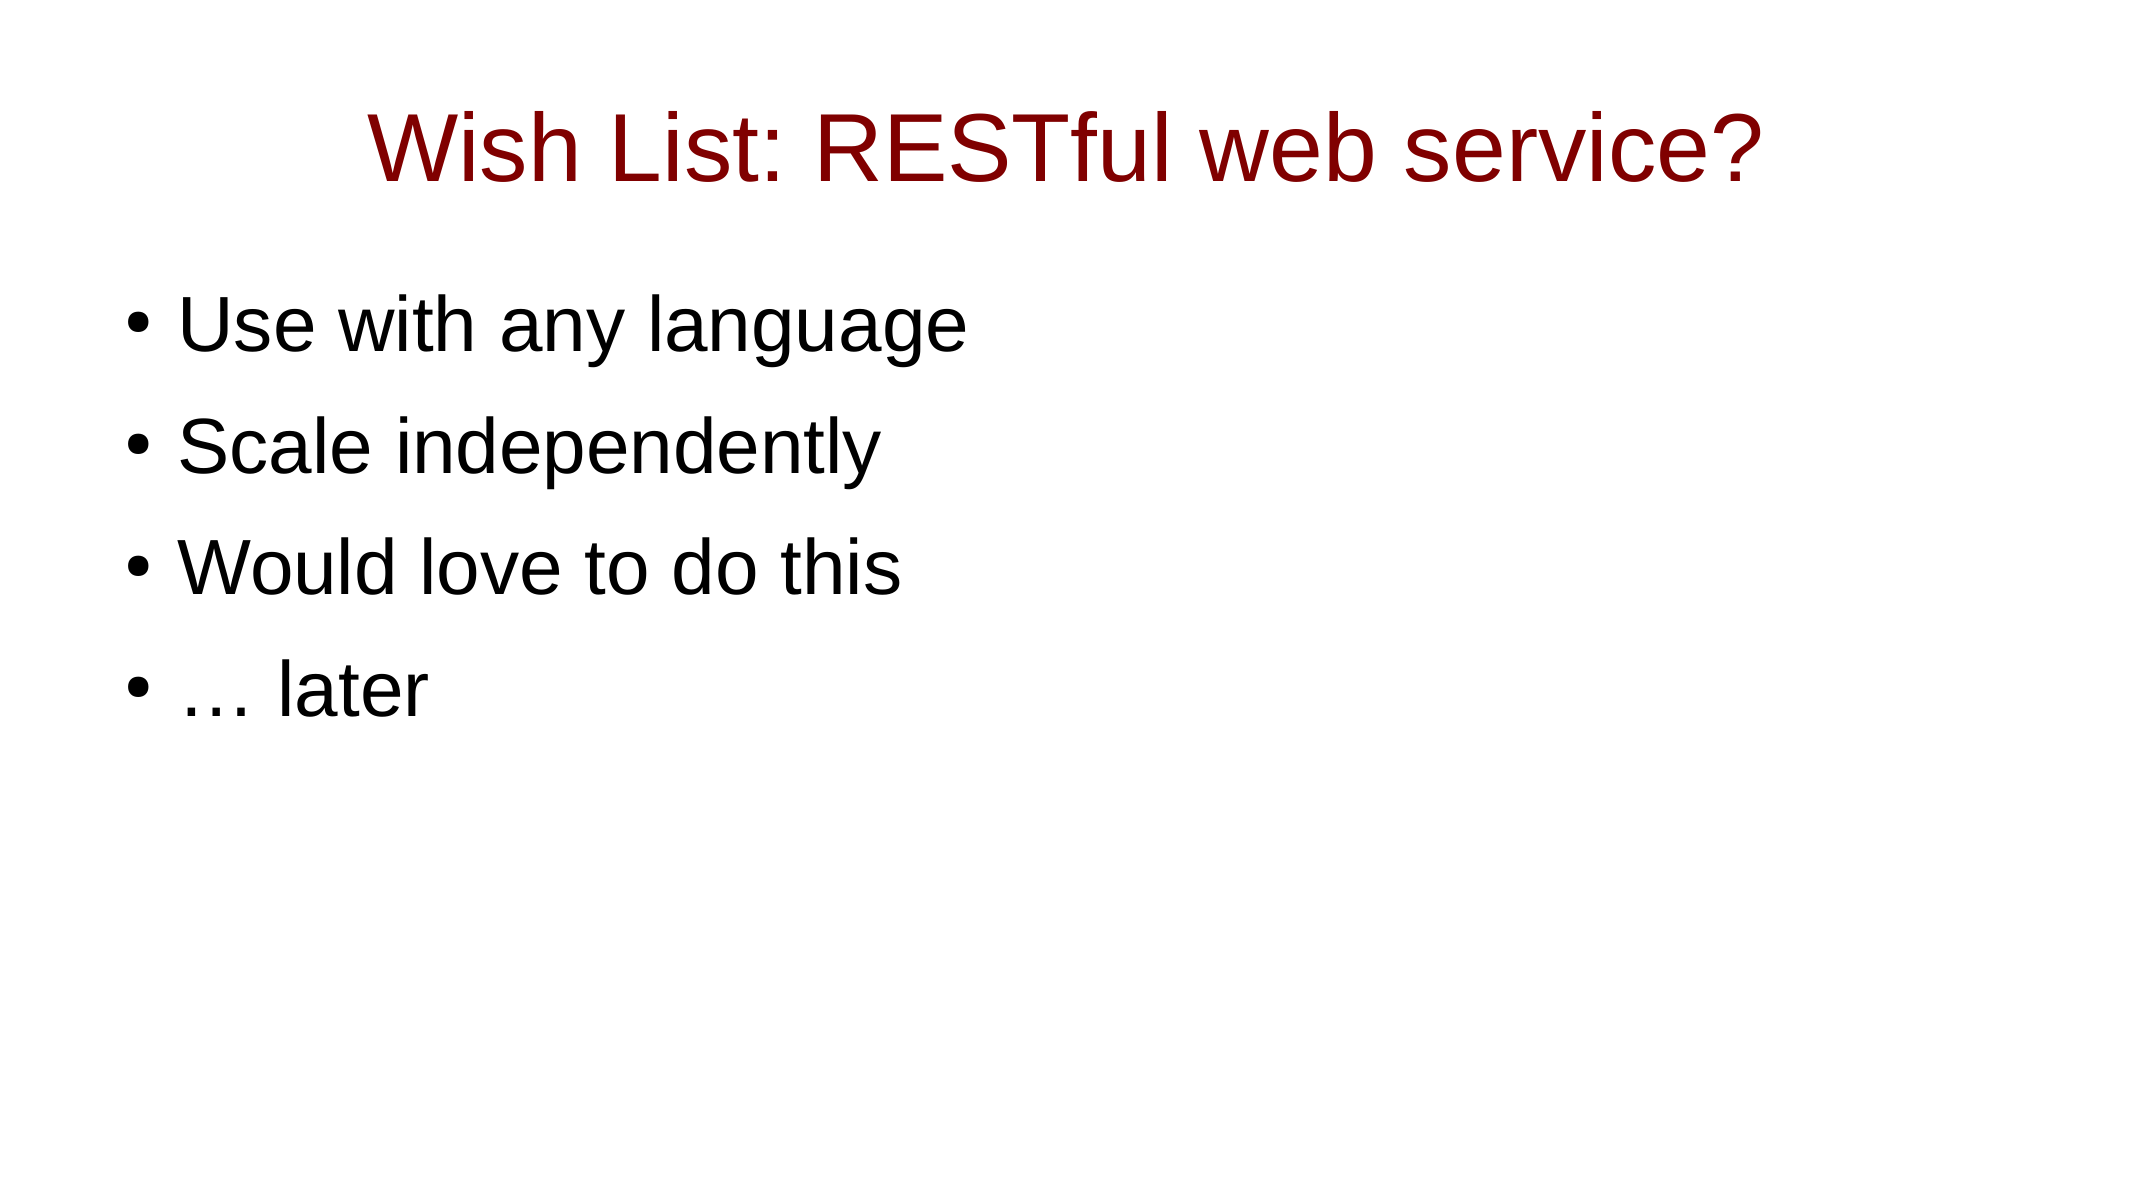

# Wish List: RESTful web service?
Use with any language
Scale independently
Would love to do this
… later